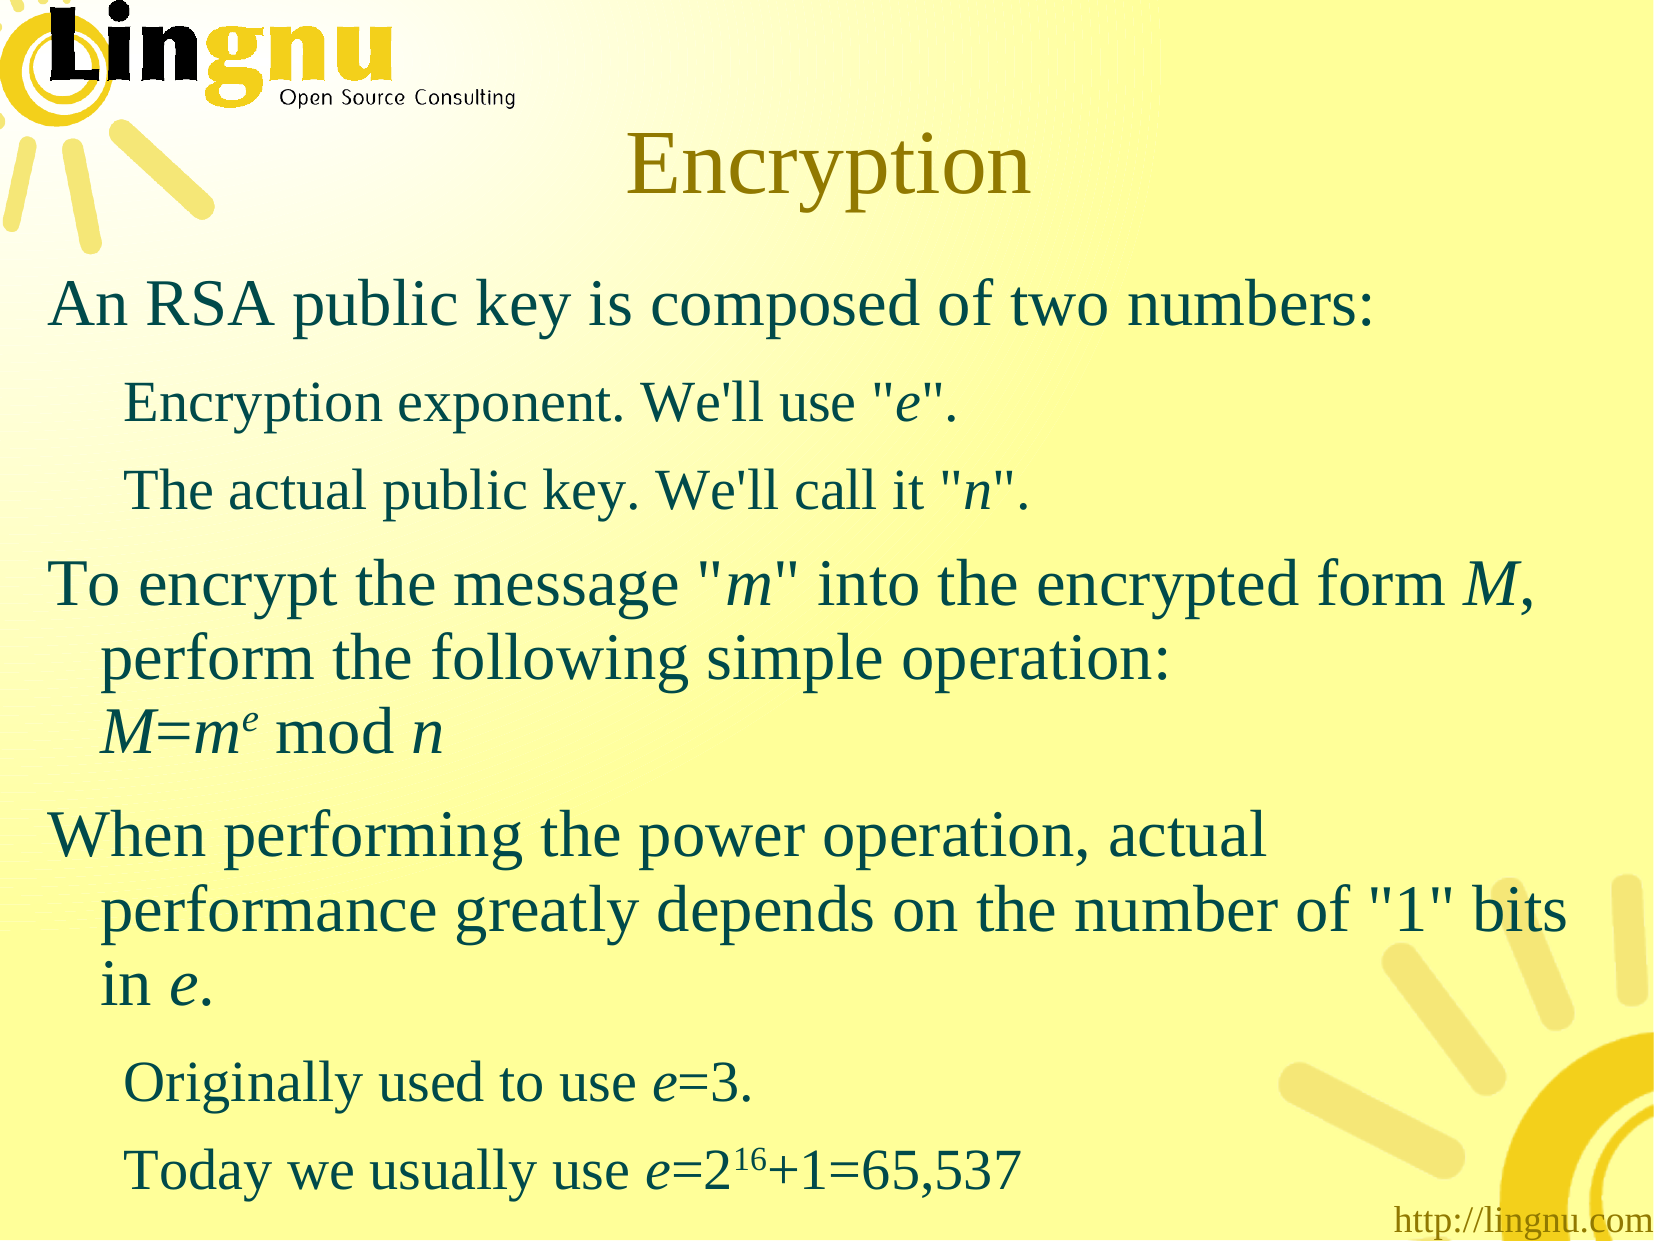

# Encryption
An RSA public key is composed of two numbers:
Encryption exponent. We'll use "e".
The actual public key. We'll call it "n".
To encrypt the message "m" into the encrypted form M, perform the following simple operation:
M=me mod n
When performing the power operation, actual performance greatly depends on the number of "1" bits in e.
Originally used to use e=3.
Today we usually use e=216+1=65,537